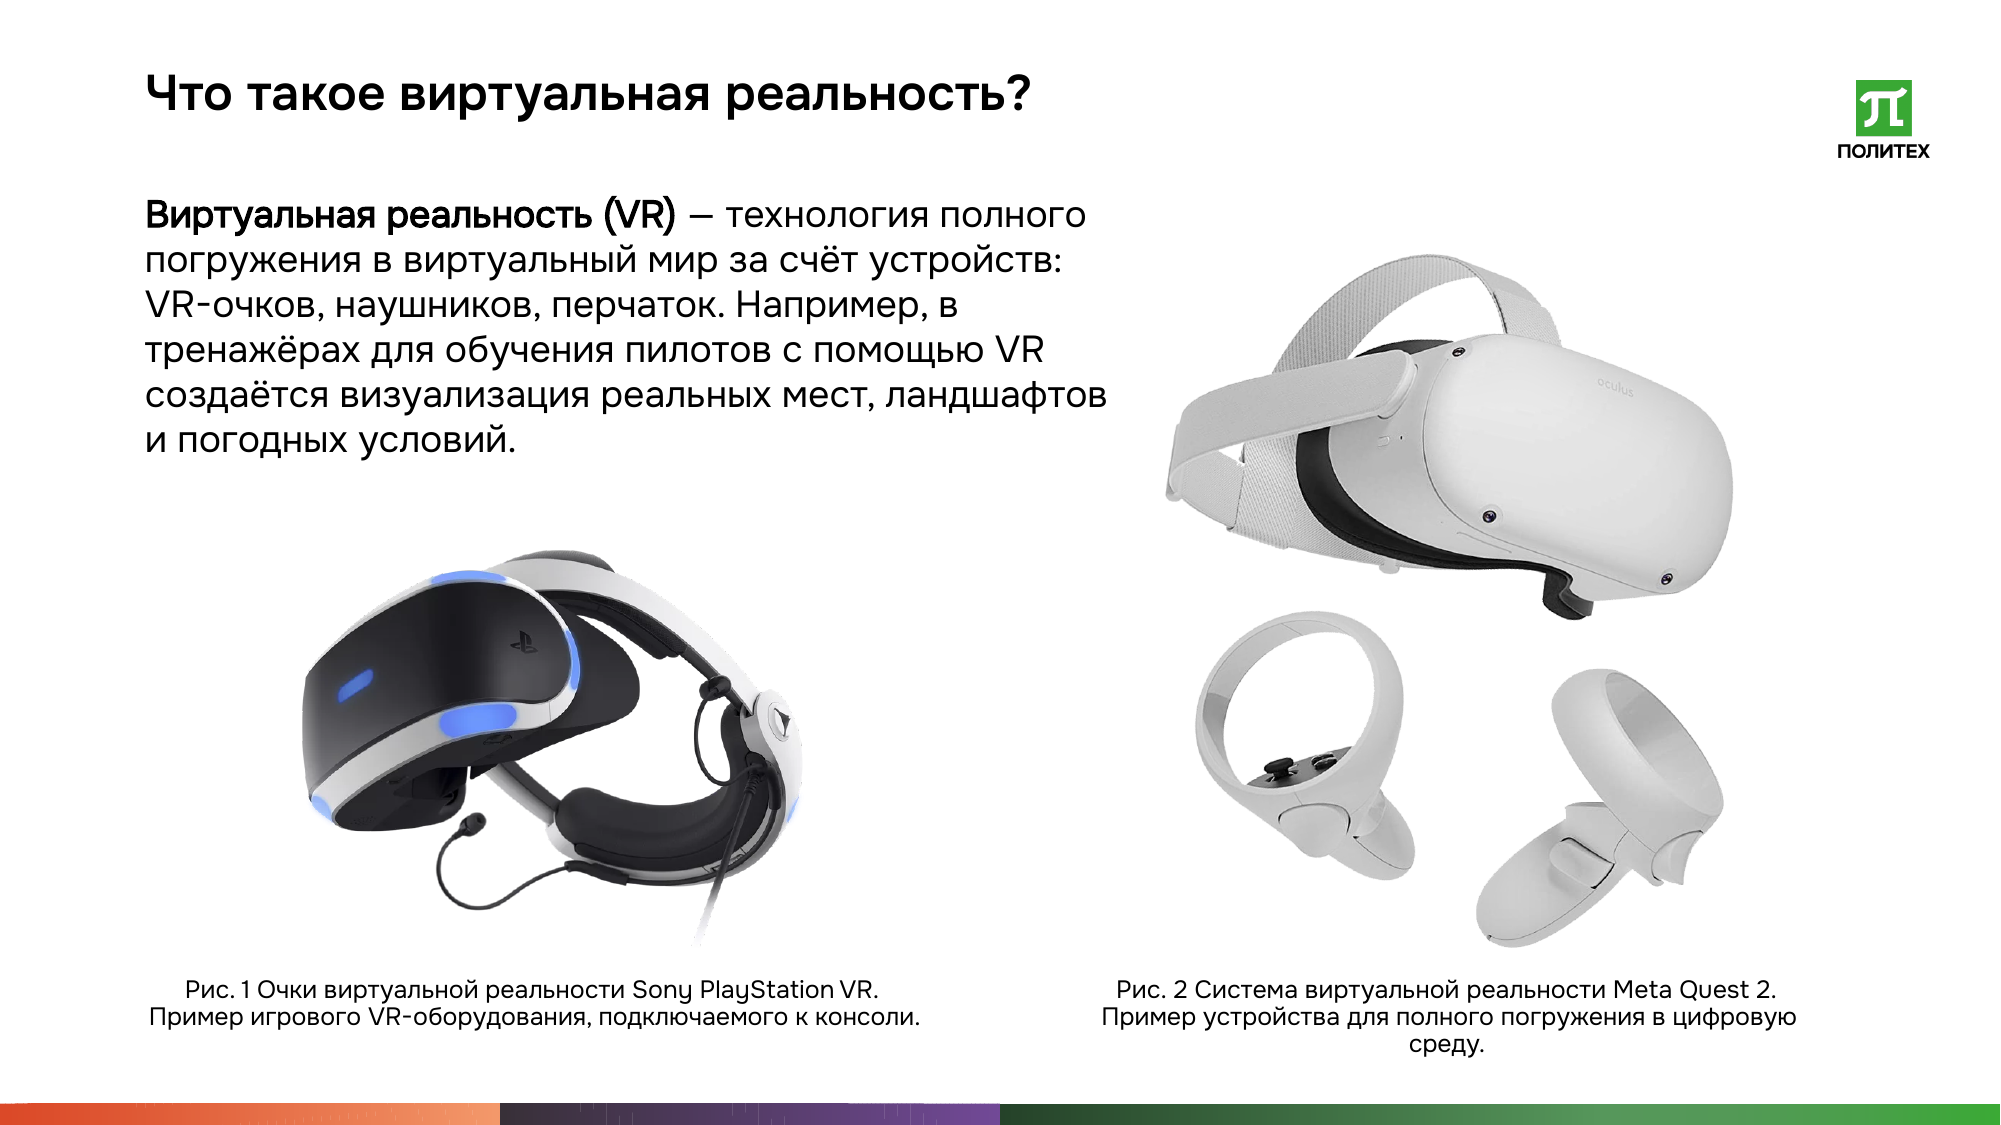

# Что такое виртуальная реальность?
Виртуальная реальность (VR) — технология полного погружения в виртуальный мир за счёт устройств: VR-очков, наушников, перчаток. Например, в тренажёрах для обучения пилотов с помощью VR создаётся визуализация реальных мест, ландшафтов и погодных условий.
Рис. 1 Очки виртуальной реальности Sony PlayStation VR.
Пример игрового VR-оборудования, подключаемого к консоли.
Рис. 2 Система виртуальной реальности Meta Quest 2.
Пример устройства для полного погружения в цифровую среду.